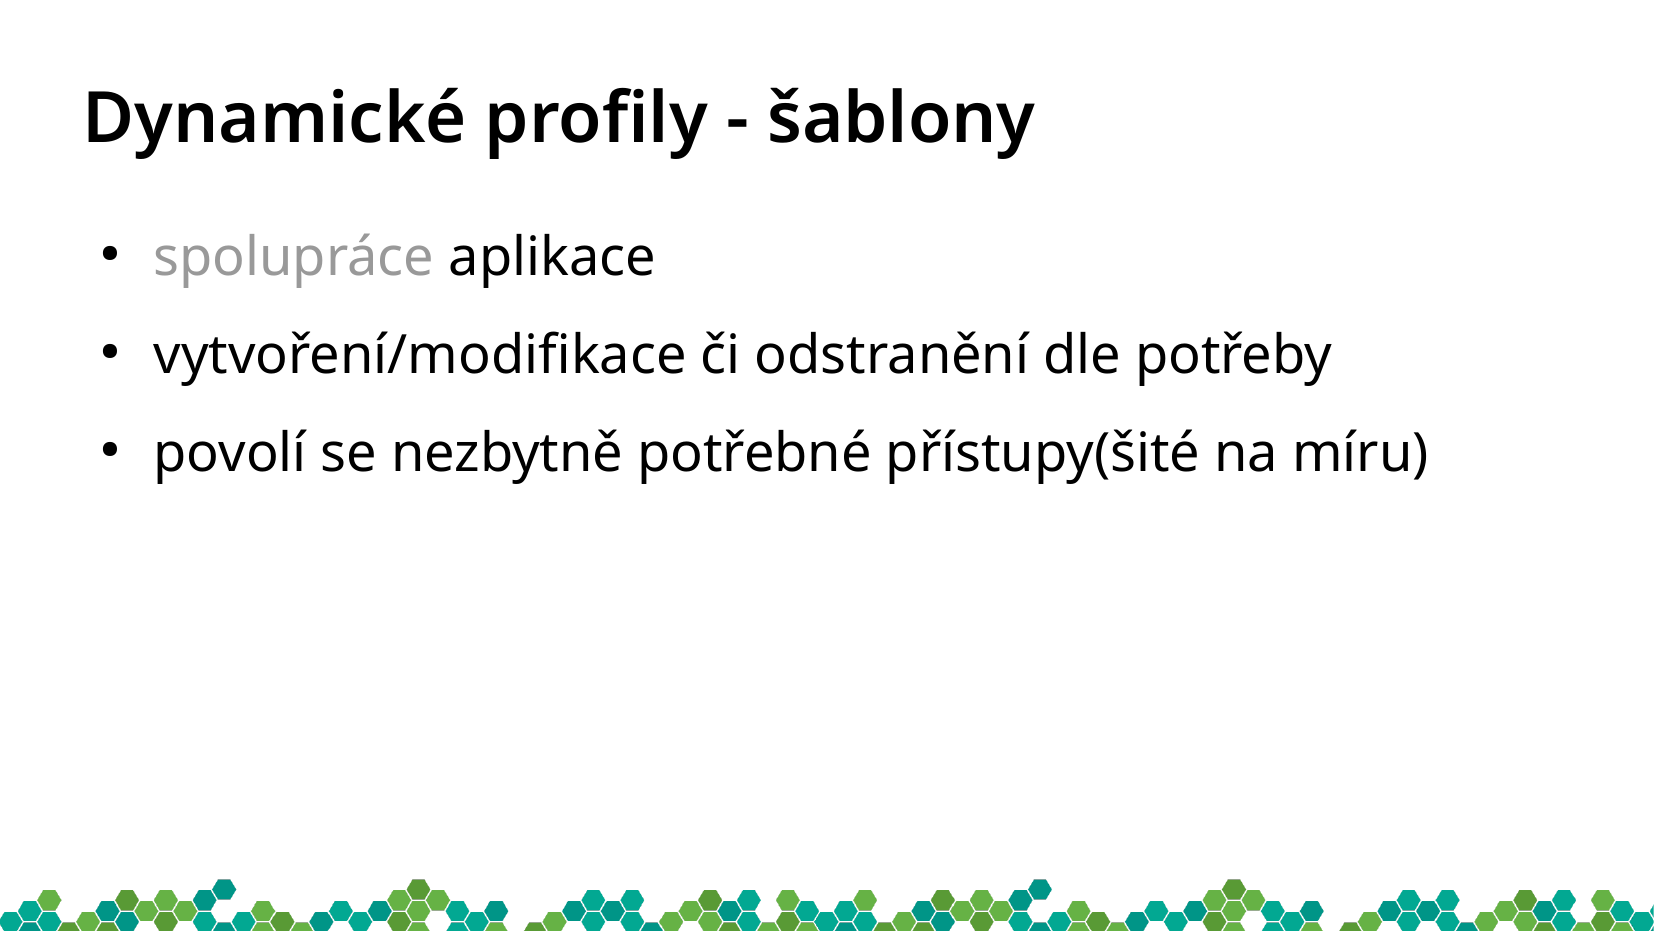

# Dynamické profily - šablony
spolupráce aplikace
vytvoření/modifikace či odstranění dle potřeby
povolí se nezbytně potřebné přístupy(šité na míru)